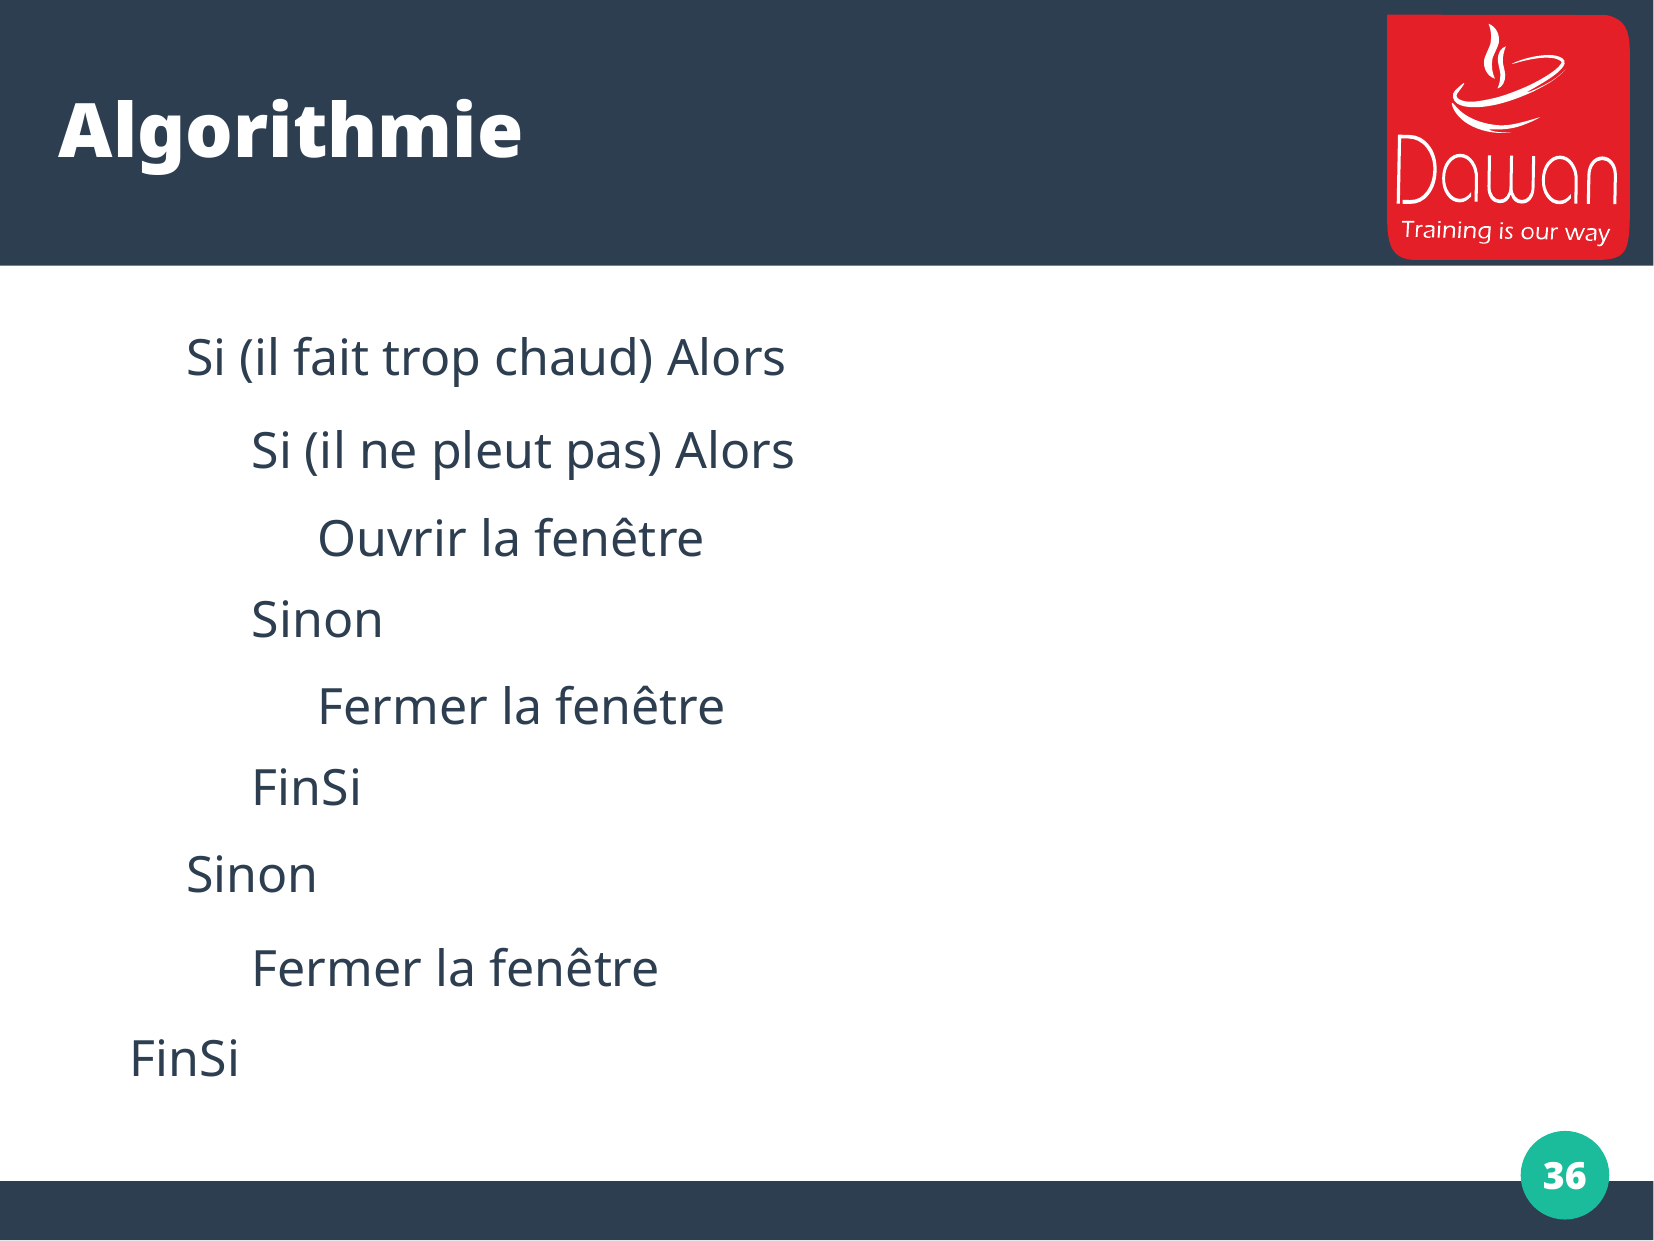

# Algorithmie
Si (il fait trop chaud) Alors
Si (il ne pleut pas) Alors
Ouvrir la fenêtre
Sinon
Fermer la fenêtre
FinSi
Sinon
Fermer la fenêtre
FinSi
36